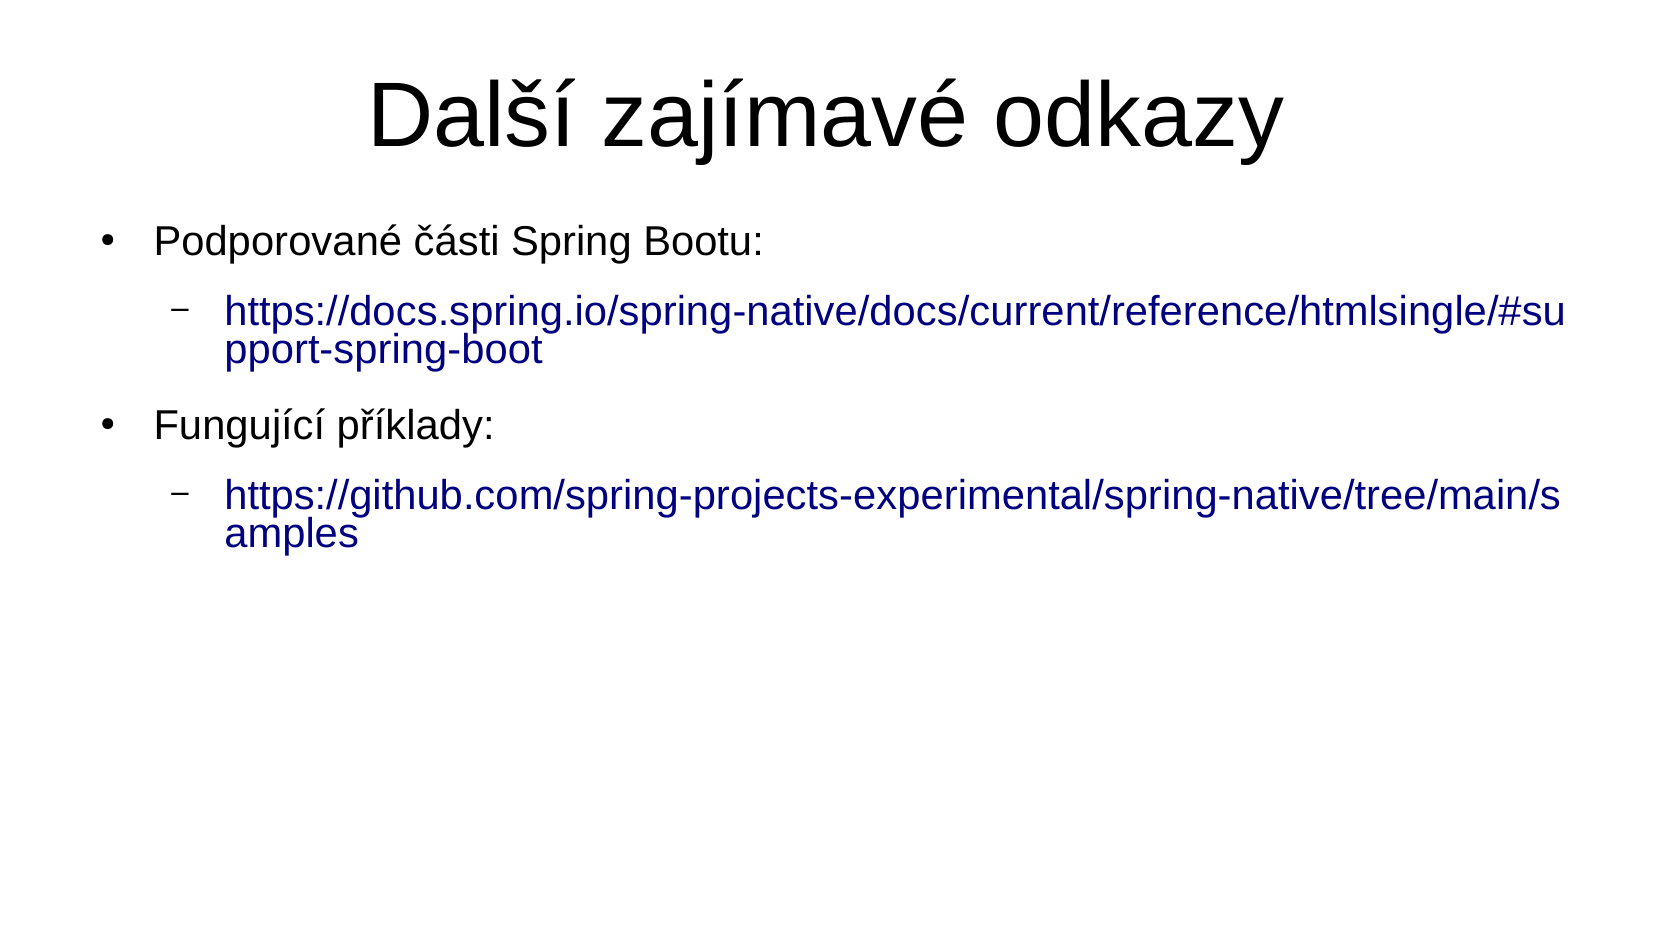

# Další zajímavé odkazy
Podporované části Spring Bootu:
https://docs.spring.io/spring-native/docs/current/reference/htmlsingle/#support-spring-boot
Fungující příklady:
https://github.com/spring-projects-experimental/spring-native/tree/main/samples